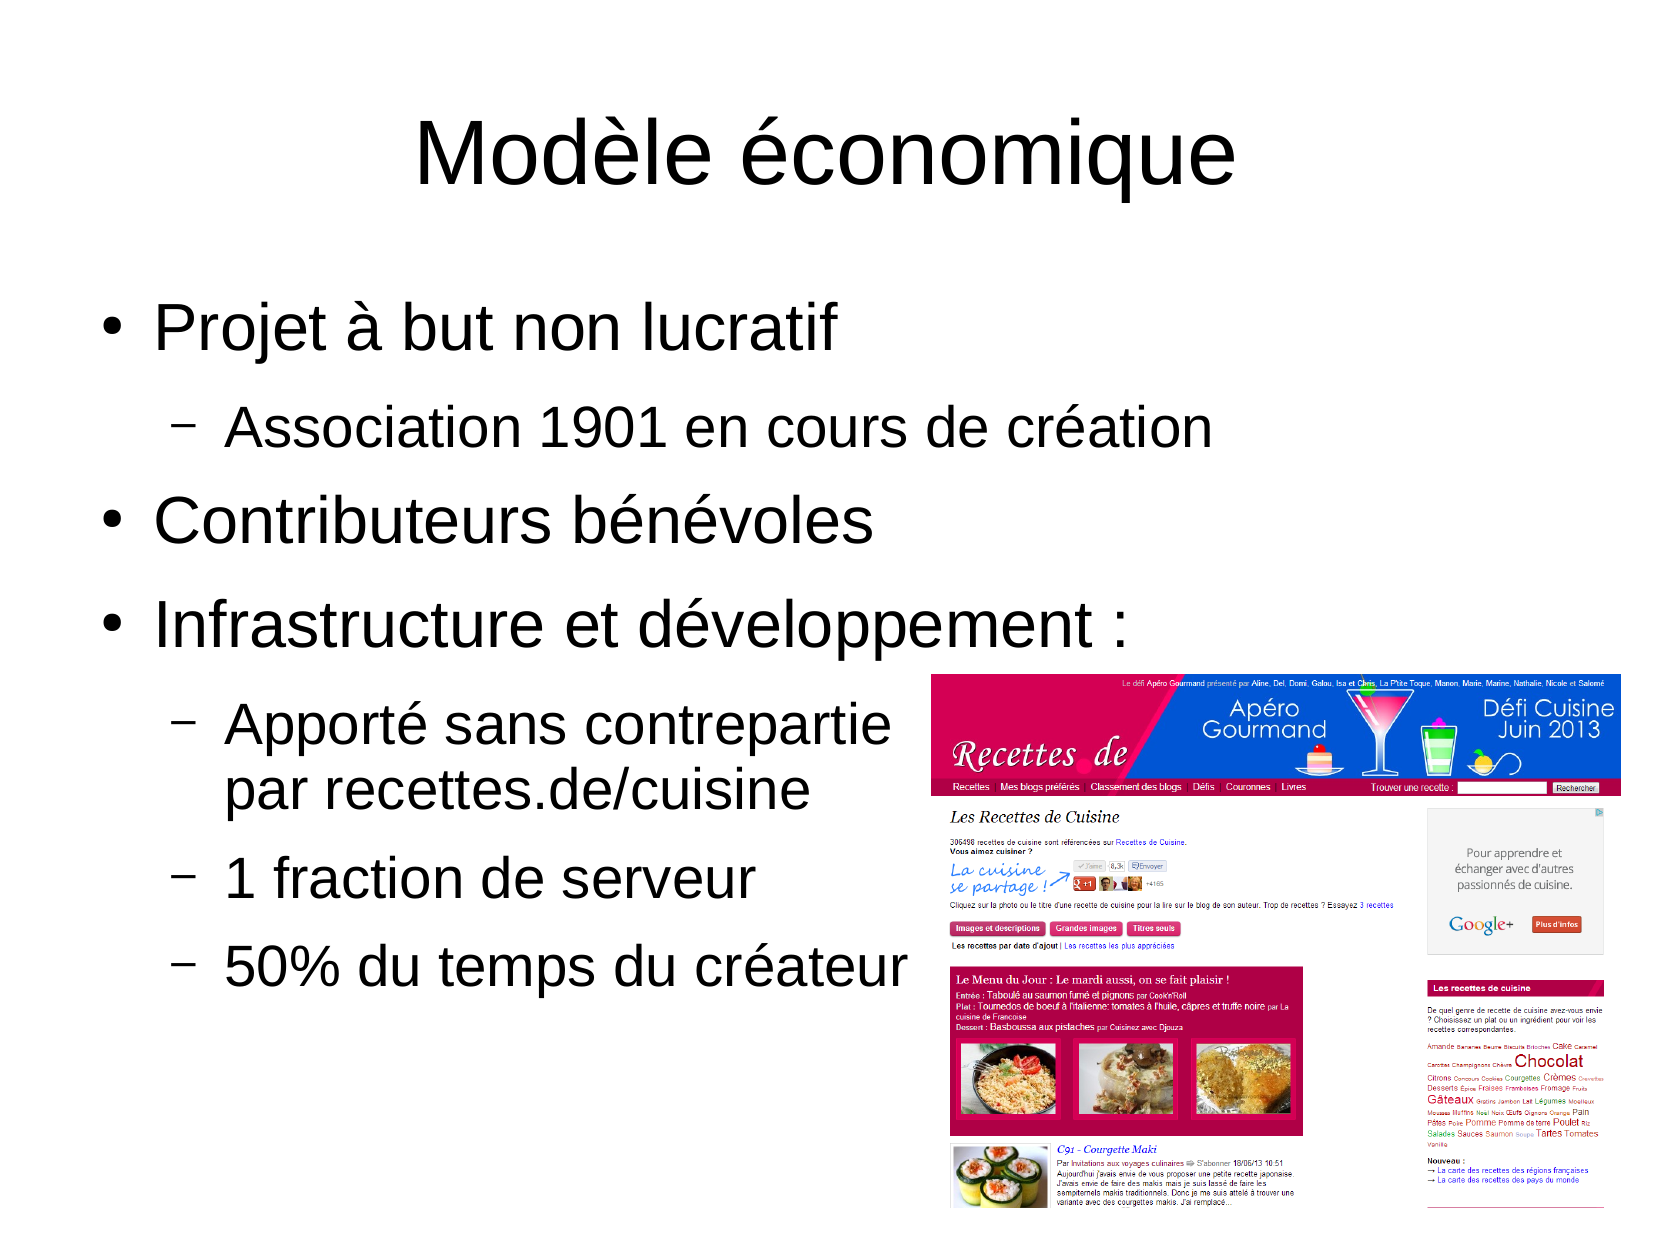

# Modèle économique
Projet à but non lucratif
Association 1901 en cours de création
Contributeurs bénévoles
Infrastructure et développement :
Apporté sans contrepartie
par recettes.de/cuisine
1 fraction de serveur
50% du temps du créateur